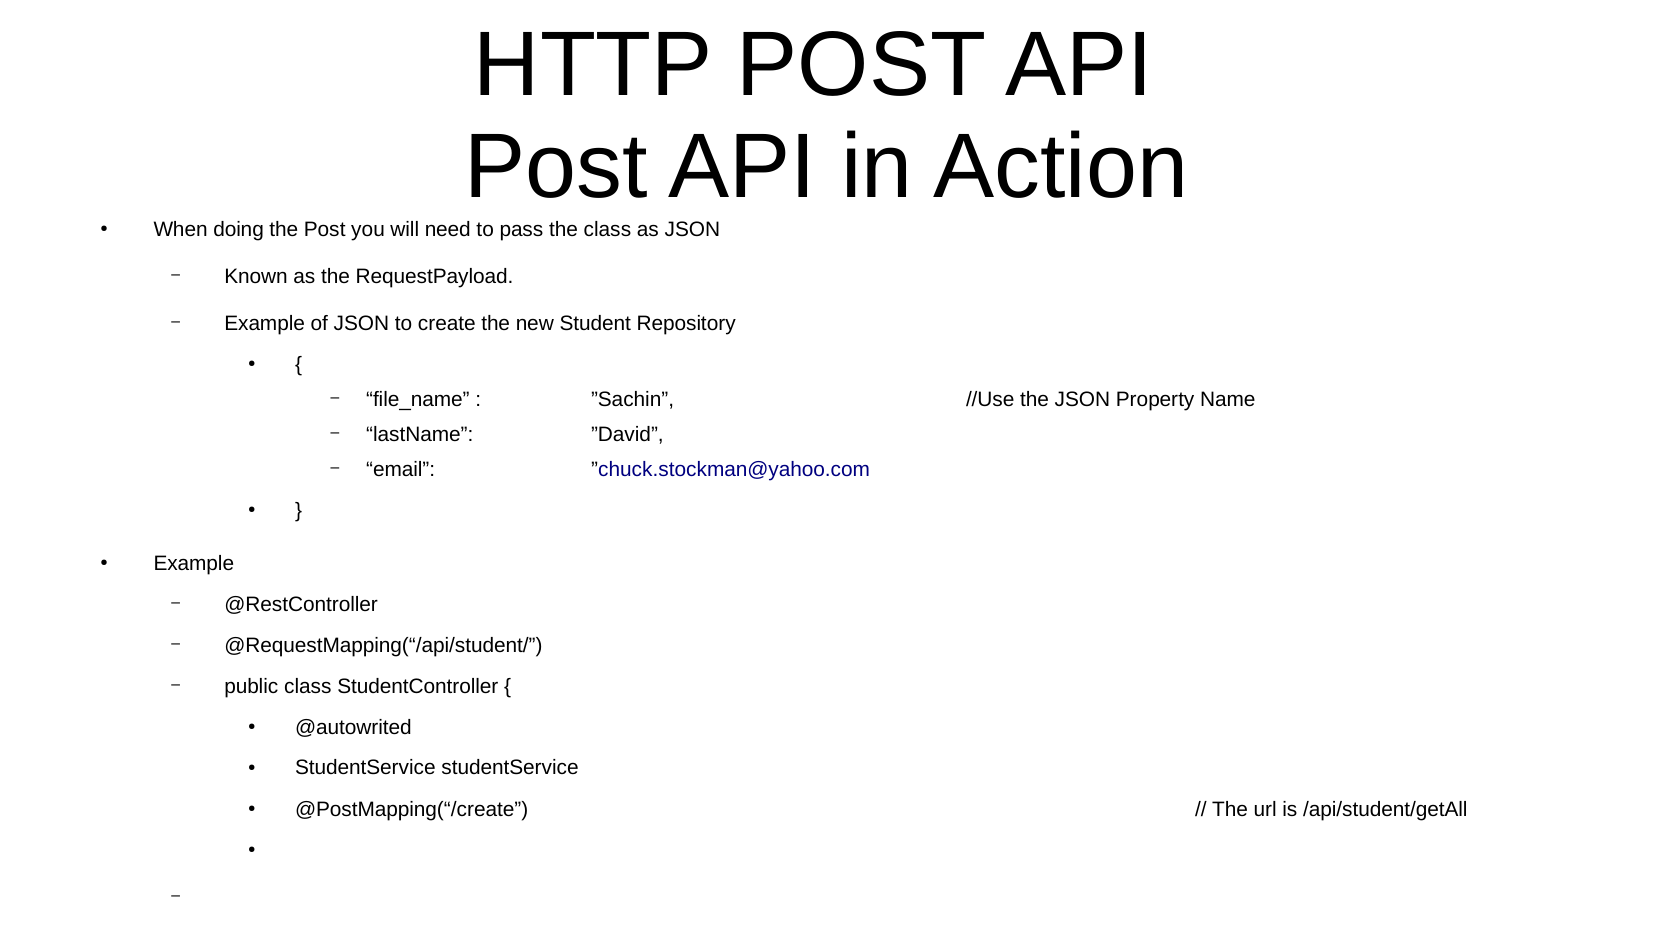

# HTTP POST API Post API in Action
When doing the Post you will need to pass the class as JSON
Known as the RequestPayload.
Example of JSON to create the new Student Repository
{
“file_name” :		”Sachin”,				//Use the JSON Property Name
“lastName”:		”David”,
“email”:			”chuck.stockman@yahoo.com
}
Example
@RestController
@RequestMapping(“/api/student/”)
public class StudentController {
@autowrited
StudentService studentService
@PostMapping(“/create”)						 			// The url is /api/student/getAll